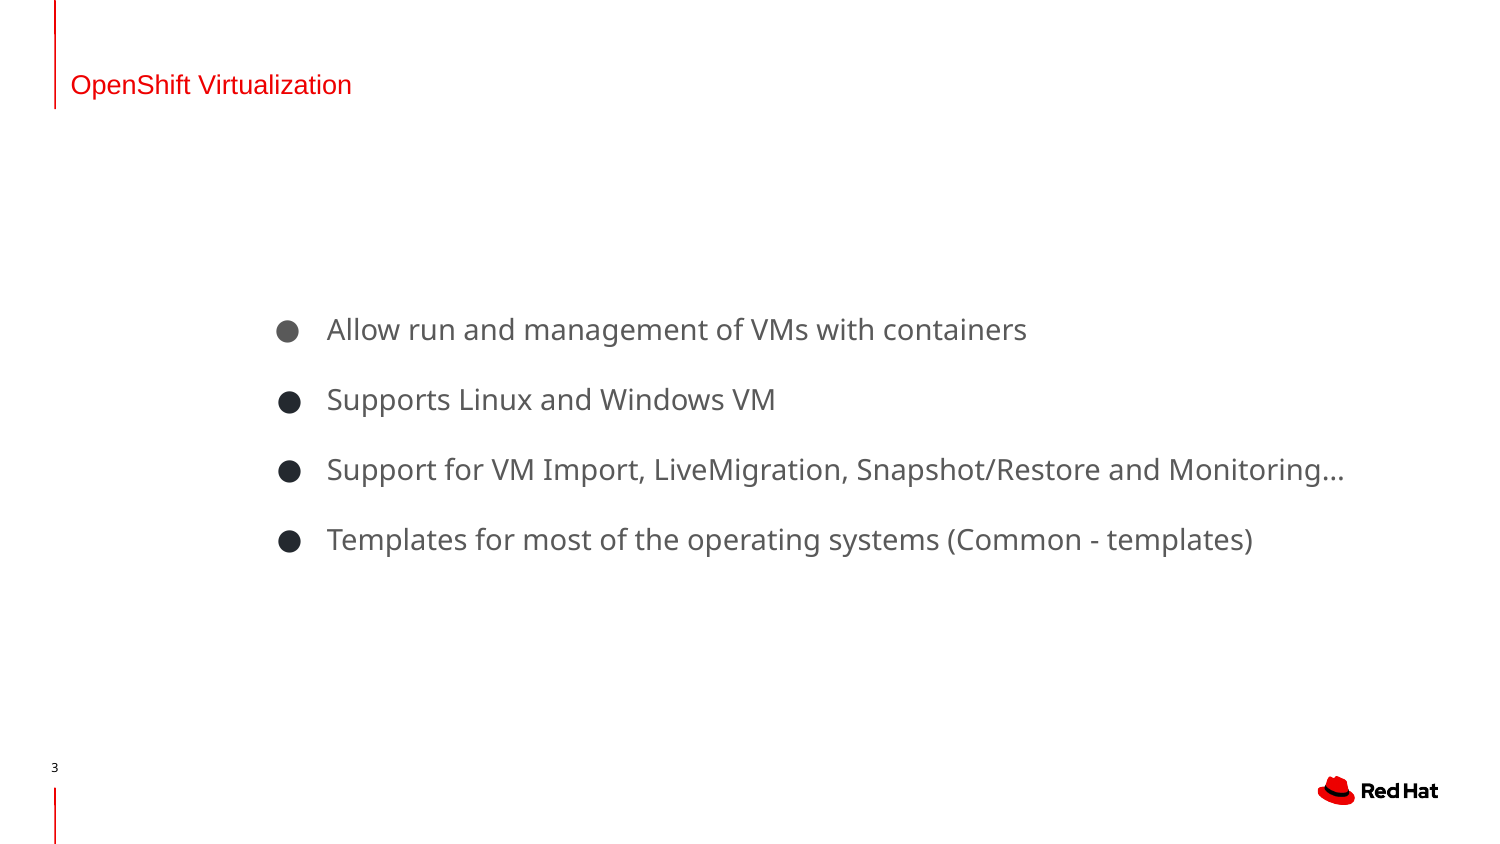

OpenShift Virtualization
# Allow run and management of VMs with containers
Supports Linux and Windows VM
Support for VM Import, LiveMigration, Snapshot/Restore and Monitoring…
Templates for most of the operating systems (Common - templates)